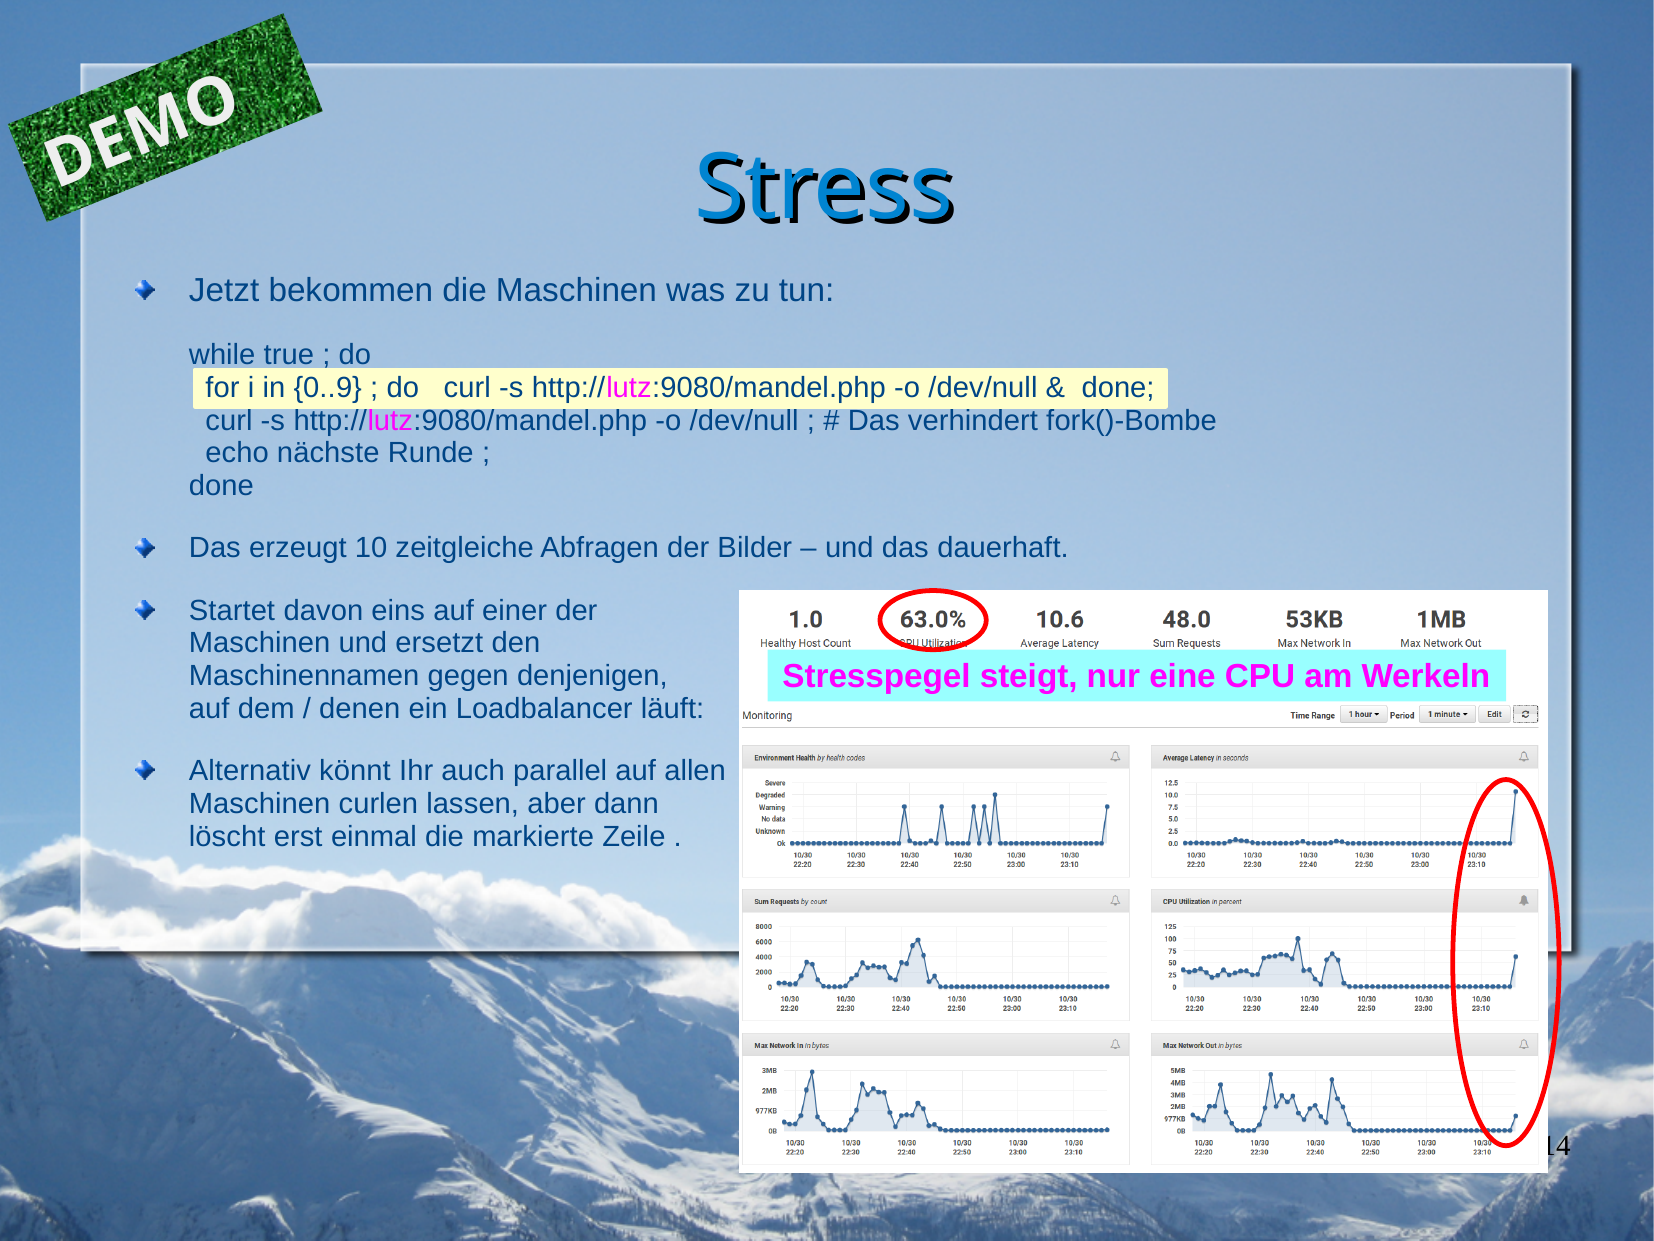

DEMO
# Stress
Jetzt bekommen die Maschinen was zu tun:
while true ; do
 for i in {0..9} ; do curl -s http://lutz:9080/mandel.php -o /dev/null & done;
 curl -s http://lutz:9080/mandel.php -o /dev/null ; # Das verhindert fork()-Bombe
 echo nächste Runde ;
done
Das erzeugt 10 zeitgleiche Abfragen der Bilder – und das dauerhaft.
Startet davon eins auf einer der
Maschinen und ersetzt den
Maschinennamen gegen denjenigen,
auf dem / denen ein Loadbalancer läuft:
Alternativ könnt Ihr auch parallel auf allen
Maschinen curlen lassen, aber dann
löscht erst einmal die markierte Zeile .
Stresspegel steigt, nur eine CPU am Werkeln
114